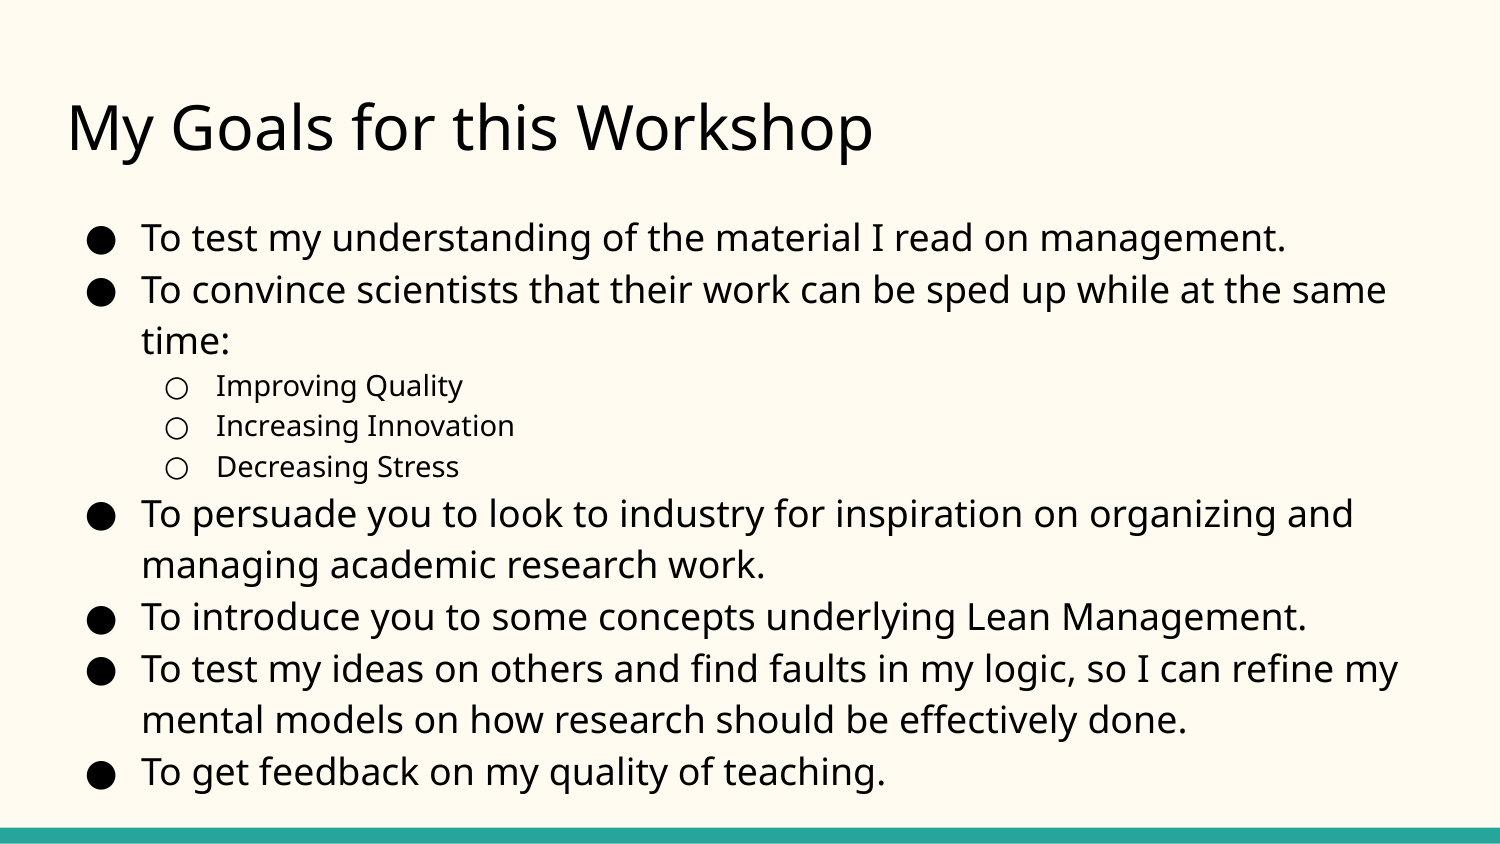

# My Goals for this Workshop
To test my understanding of the material I read on management.
To convince scientists that their work can be sped up while at the same time:
Improving Quality
Increasing Innovation
Decreasing Stress
To persuade you to look to industry for inspiration on organizing and managing academic research work.
To introduce you to some concepts underlying Lean Management.
To test my ideas on others and find faults in my logic, so I can refine my mental models on how research should be effectively done.
To get feedback on my quality of teaching.